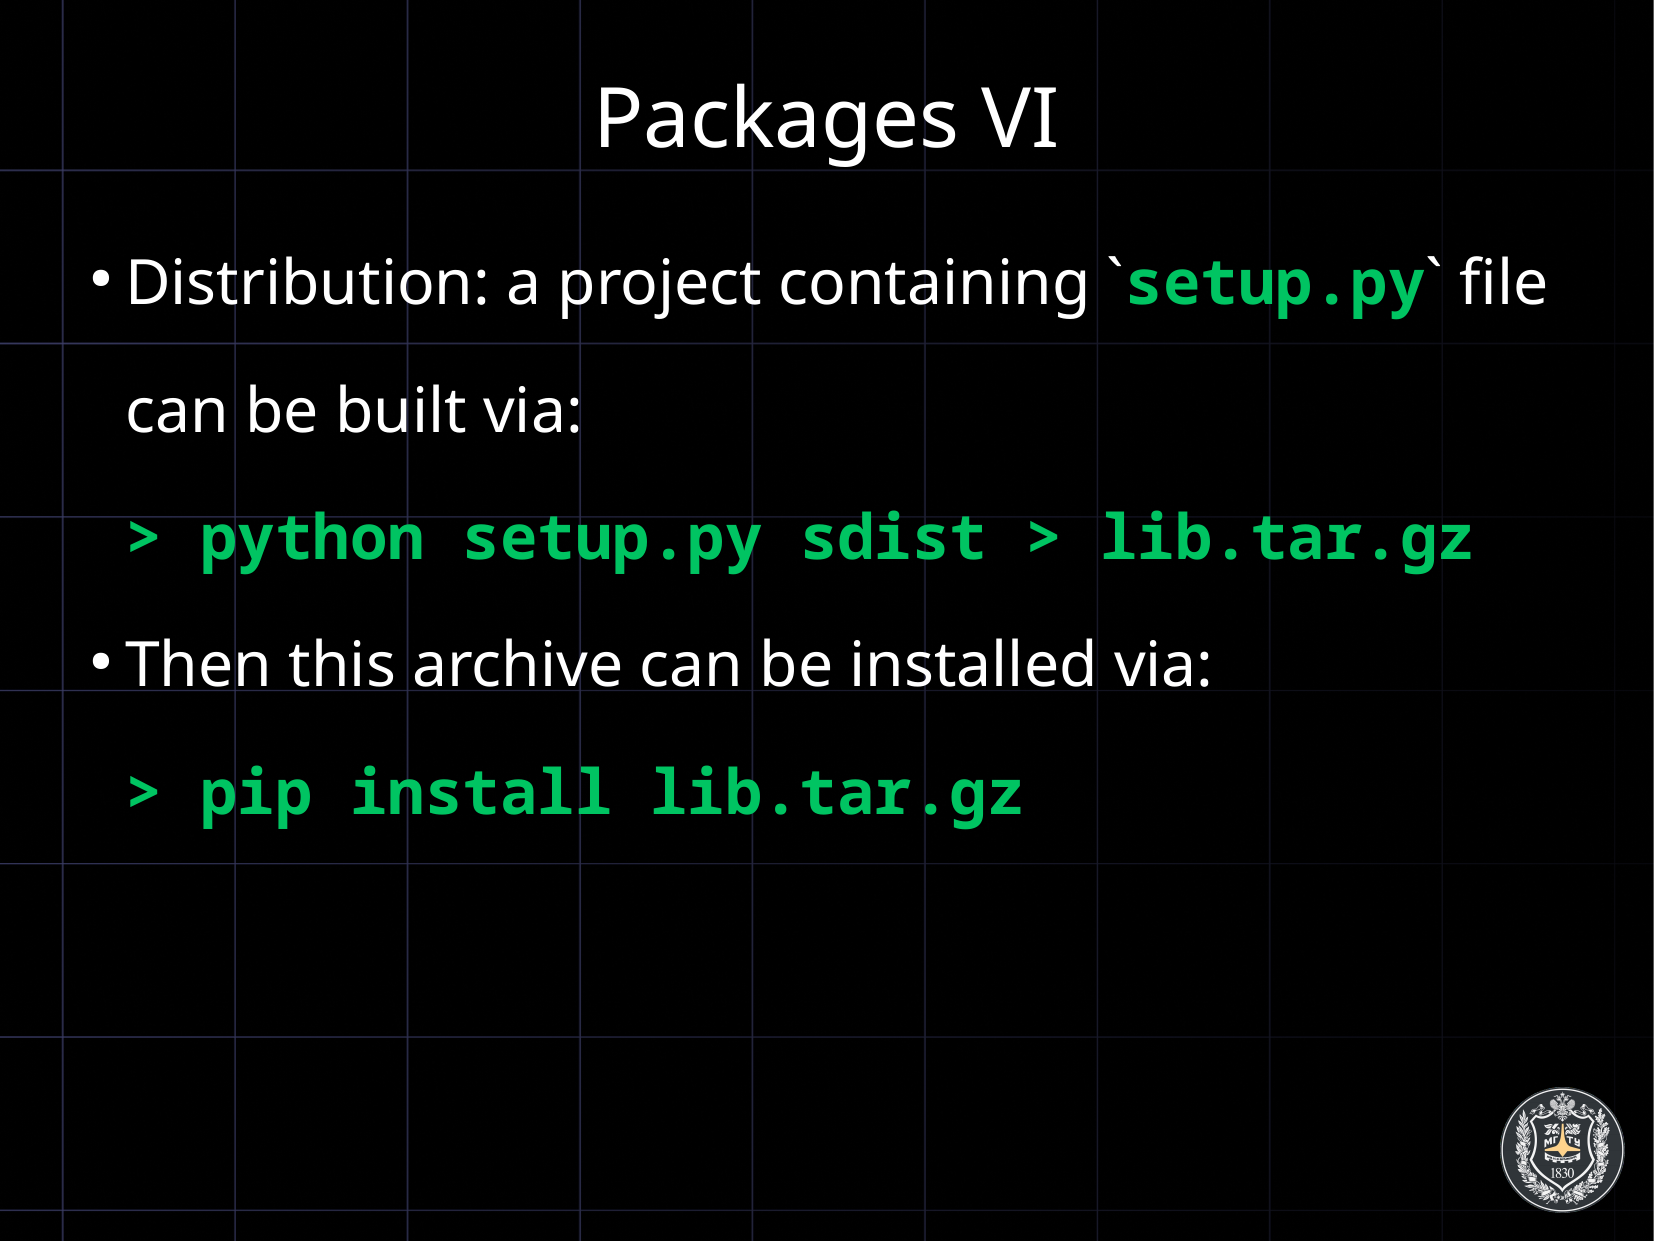

# Packages VI
Distribution: a project containing `setup.py` file can be built via:
> python setup.py sdist > lib.tar.gz
Then this archive can be installed via:
> pip install lib.tar.gz